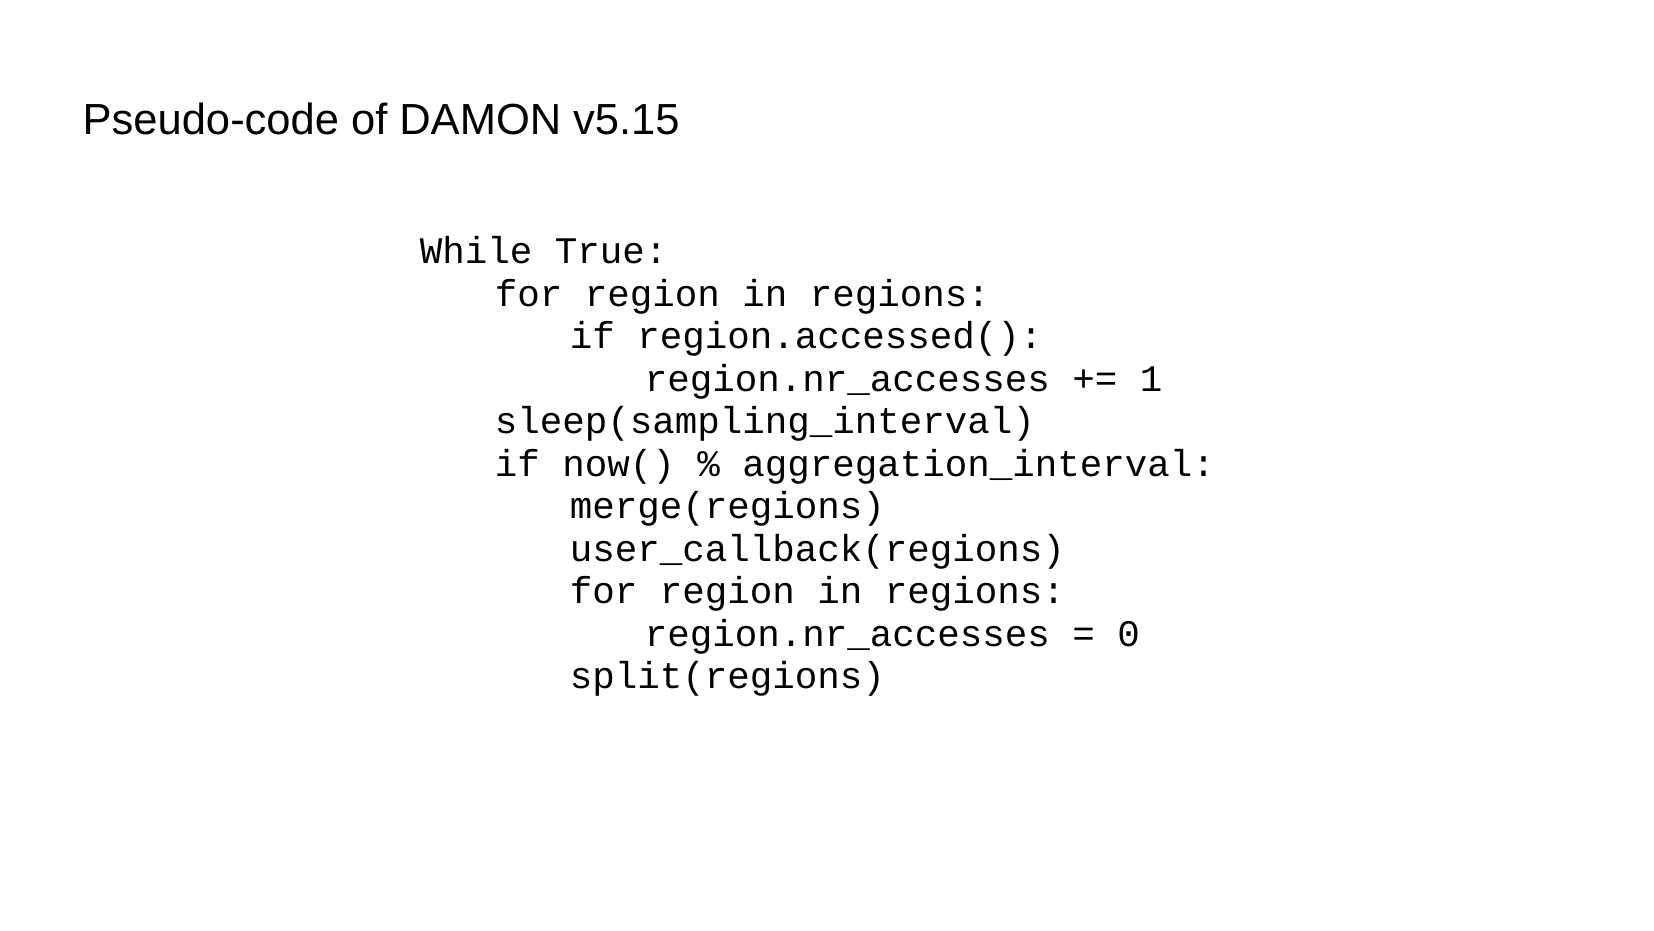

# Pseudo-code of DAMON v5.15
While True:
	for region in regions:
		if region.accessed():
			region.nr_accesses += 1
	sleep(sampling_interval)
	if now() % aggregation_interval:
		merge(regions)
		user_callback(regions)
		for region in regions:
			region.nr_accesses = 0
		split(regions)